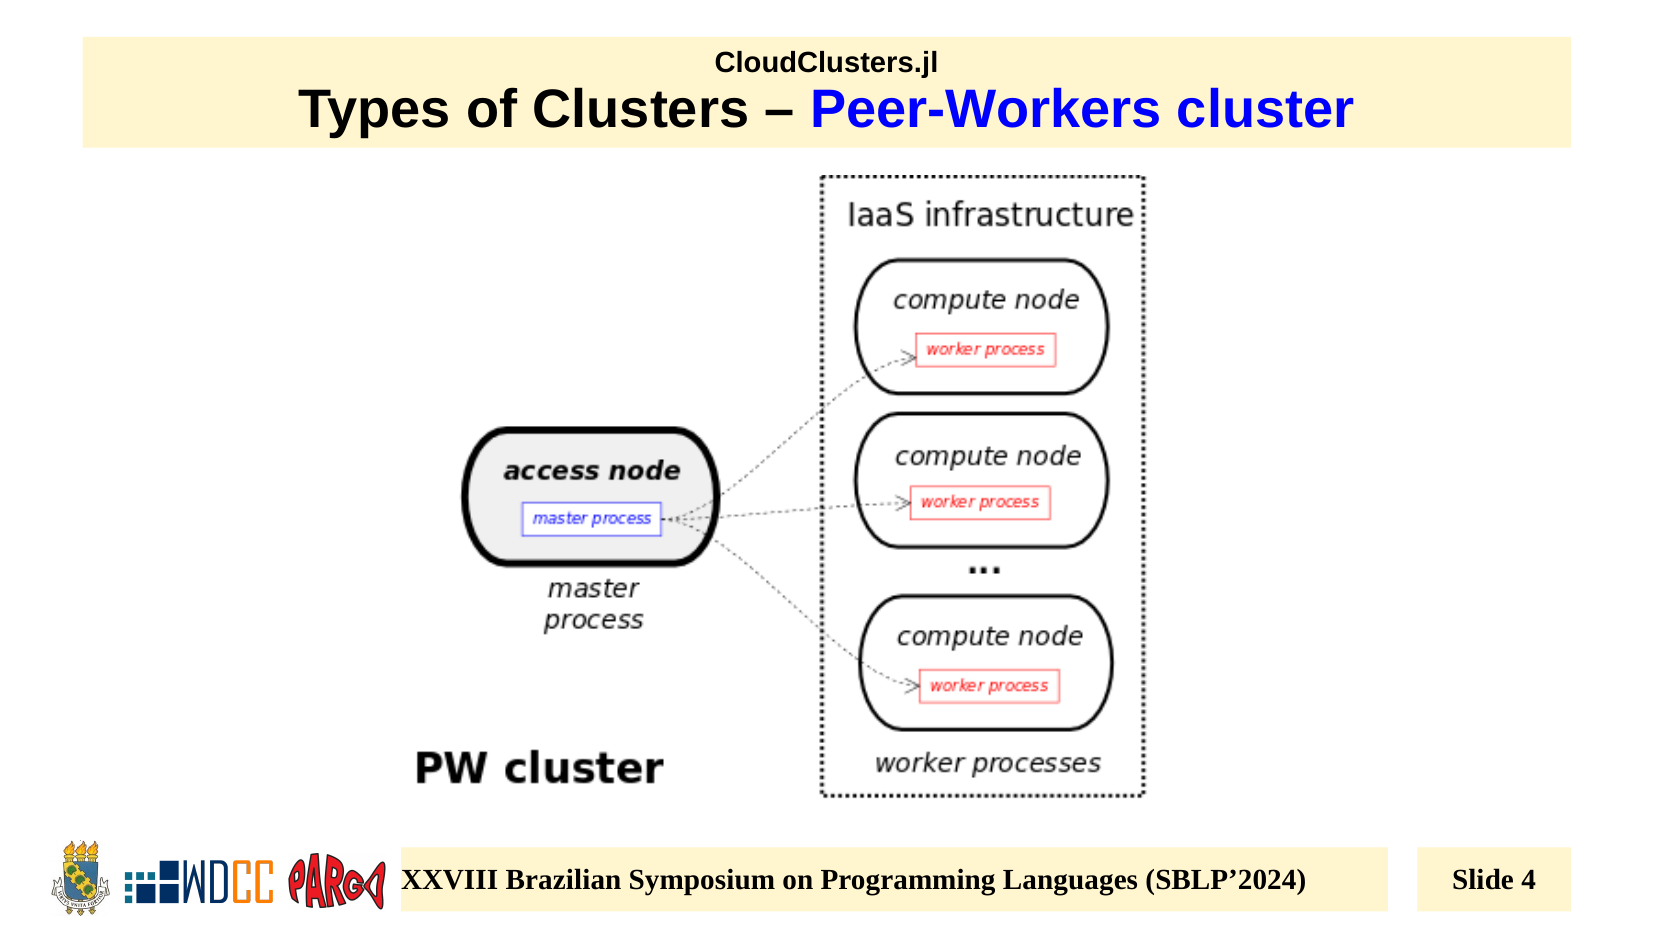

# CloudClusters.jl Types of Clusters – Peer-Workers cluster
Computação de Alto Desempenho - ParGO - MDCC/UFC
4